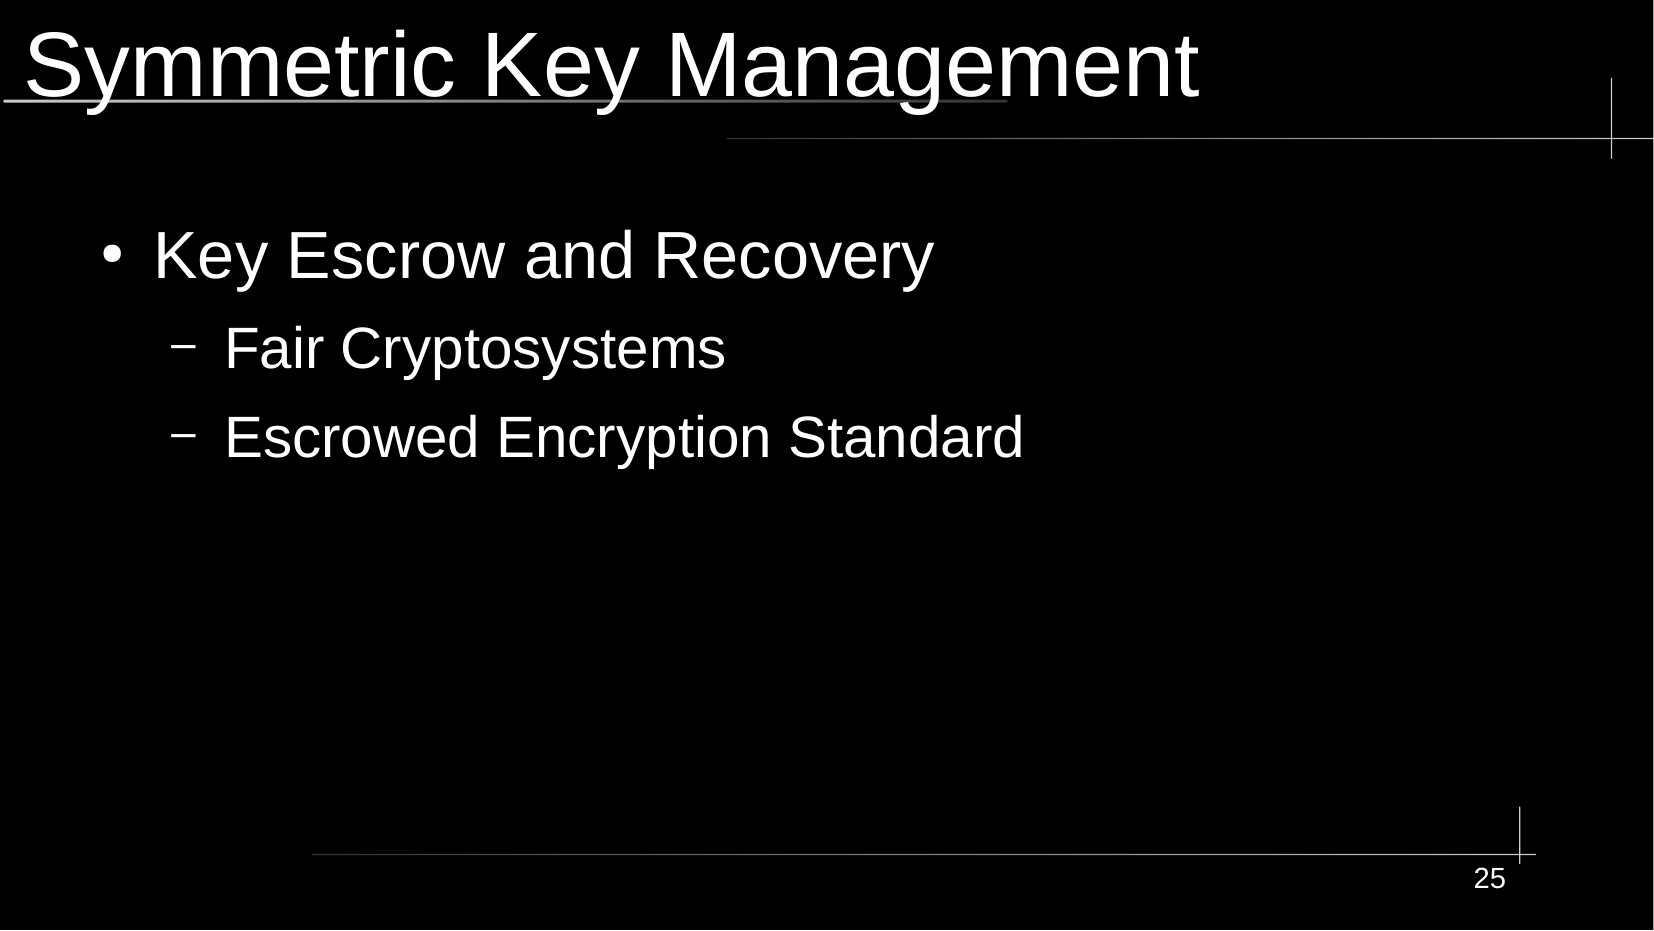

# Symmetric Key Management
Key Escrow and Recovery
Fair Cryptosystems
Escrowed Encryption Standard
25